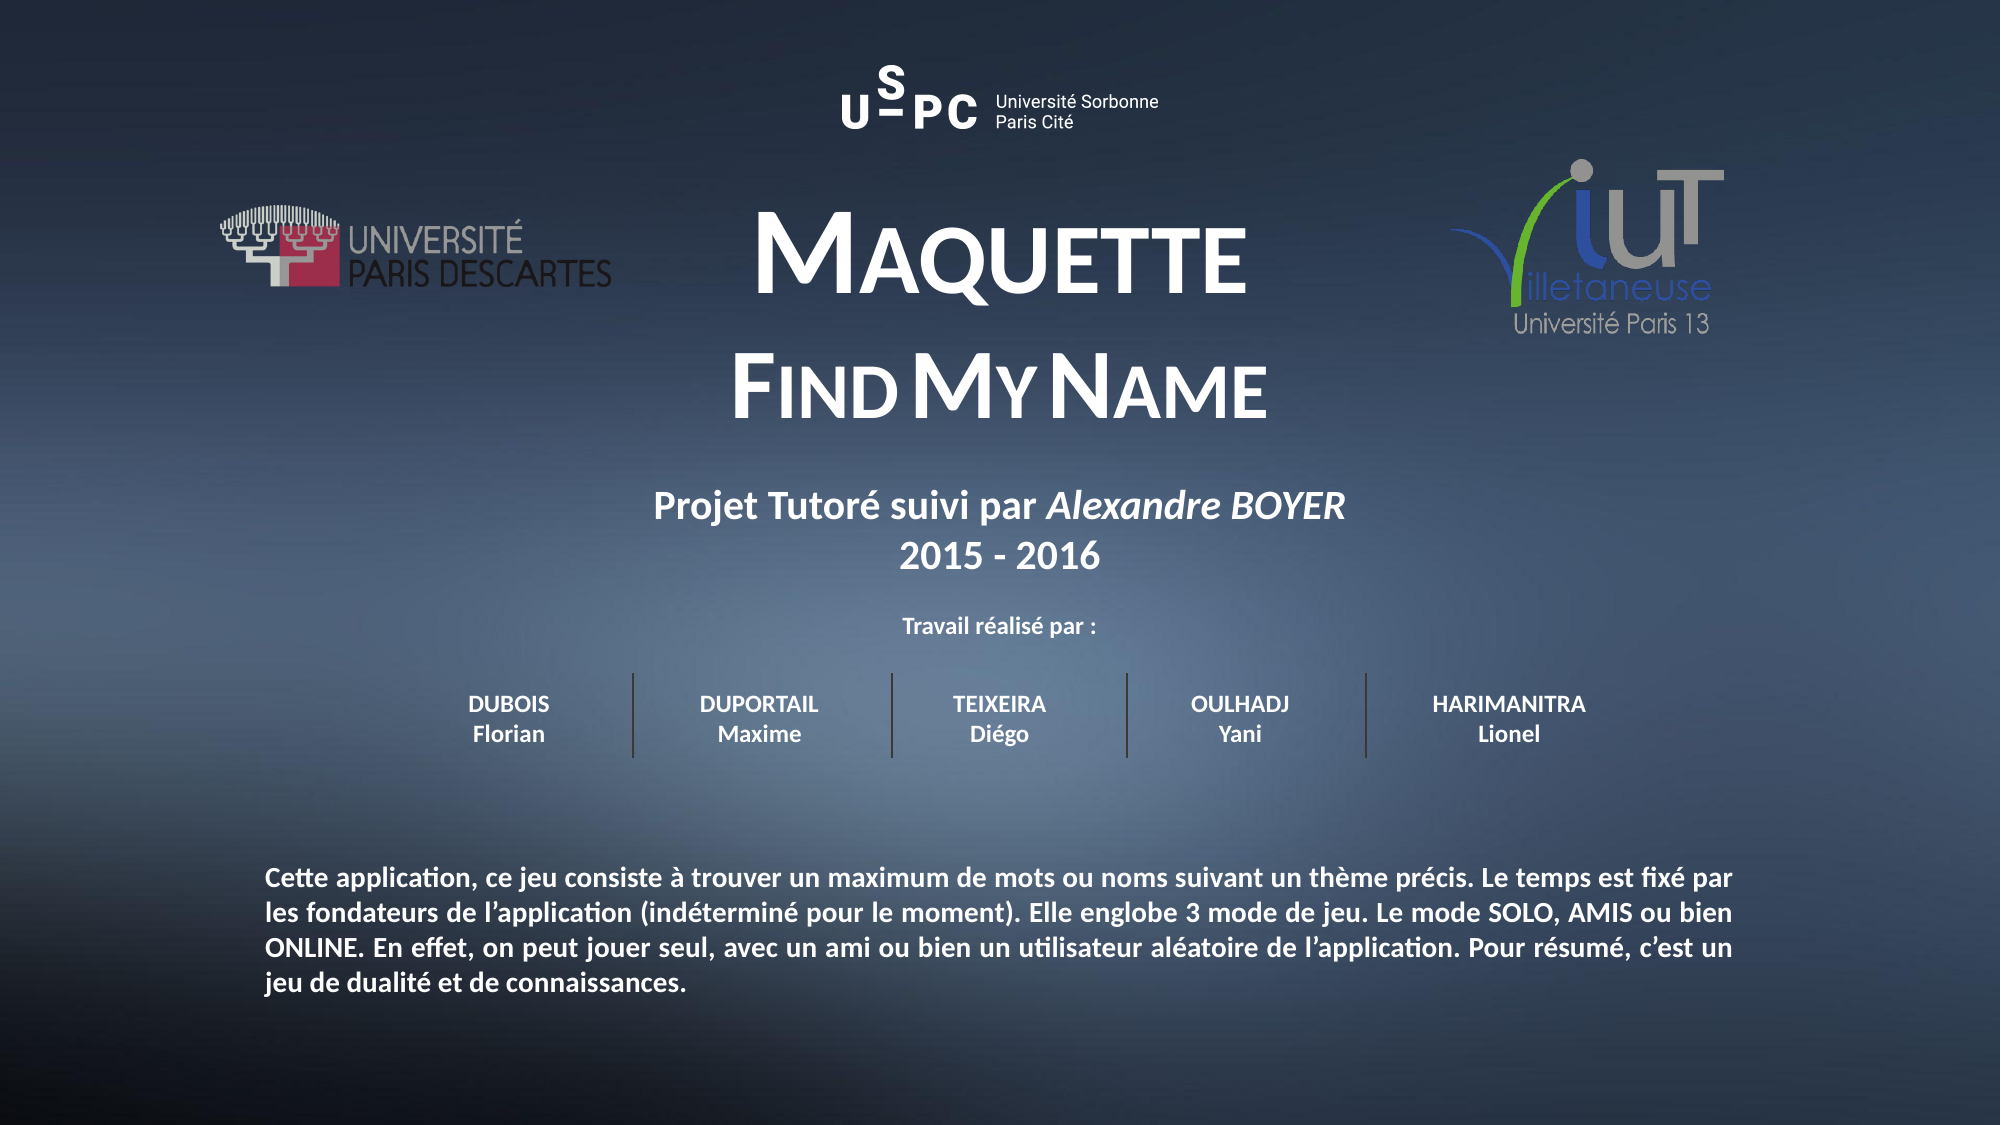

MAQUETTE
FIND MY NAME
Projet Tutoré suivi par Alexandre BOYER
2015 - 2016
Travail réalisé par :
DUBOIS
Florian
DUPORTAIL
Maxime
TEIXEIRA
Diégo
OULHADJ
Yani
HARIMANITRA
Lionel
Cette application, ce jeu consiste à trouver un maximum de mots ou noms suivant un thème précis. Le temps est fixé par les fondateurs de l’application (indéterminé pour le moment). Elle englobe 3 mode de jeu. Le mode SOLO, AMIS ou bien ONLINE. En effet, on peut jouer seul, avec un ami ou bien un utilisateur aléatoire de l’application. Pour résumé, c’est un jeu de dualité et de connaissances.